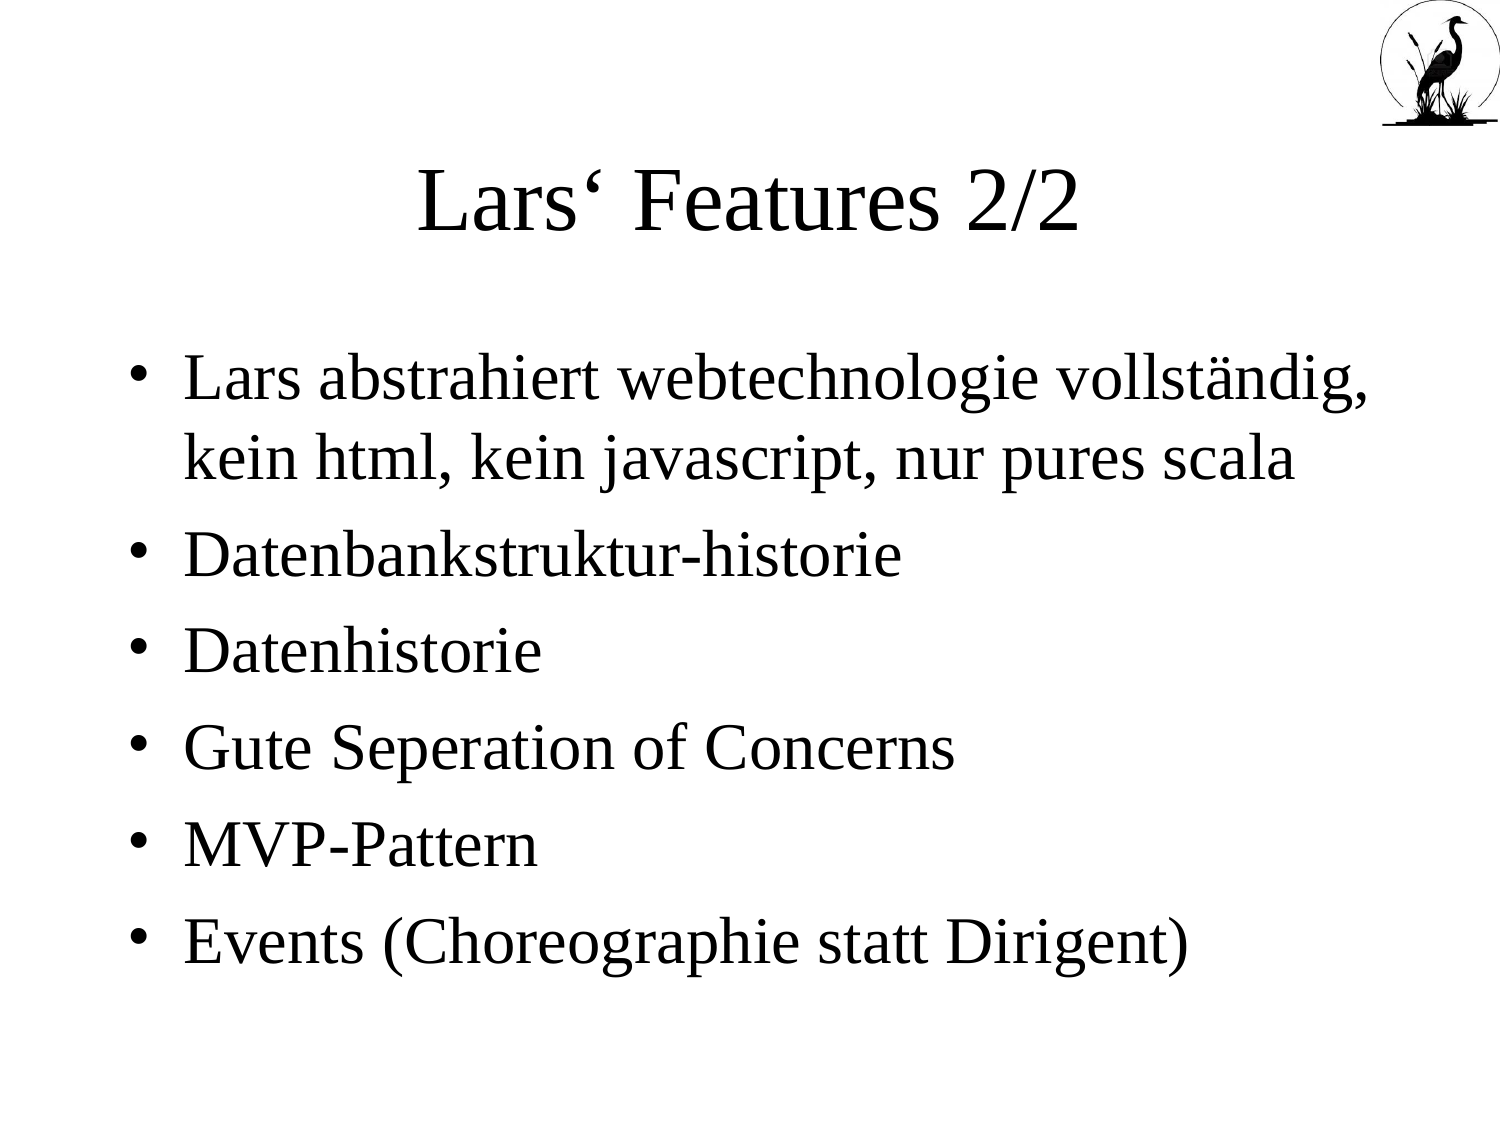

# Lars‘ Features 2/2
Lars abstrahiert webtechnologie vollständig, kein html, kein javascript, nur pures scala
Datenbankstruktur-historie
Datenhistorie
Gute Seperation of Concerns
MVP-Pattern
Events (Choreographie statt Dirigent)